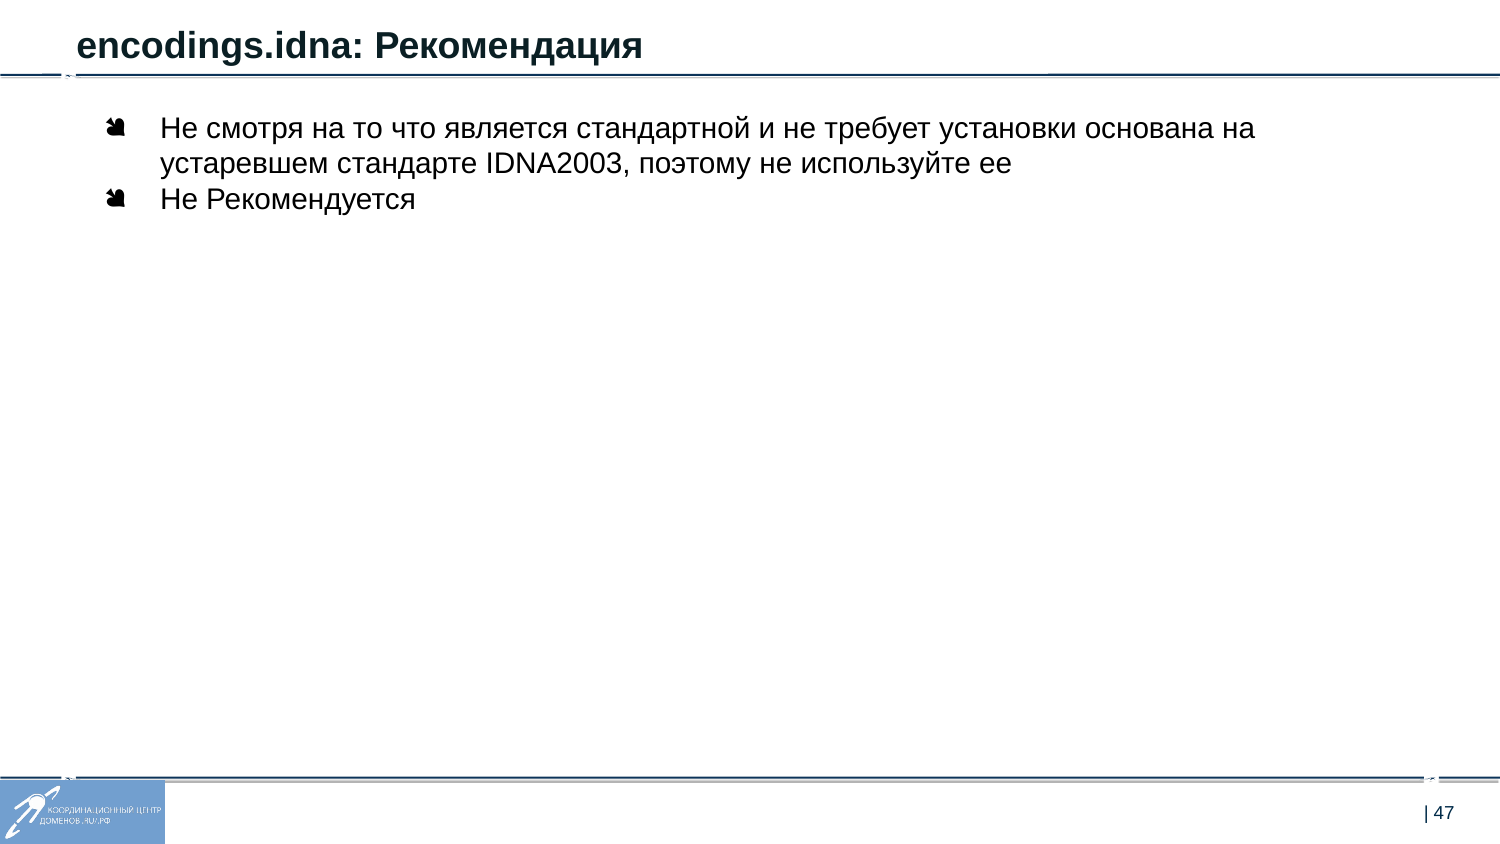

# encodings.idna: Рекомендация
Не смотря на то что является стандартной и не требует установки основана на устаревшем стандарте IDNA2003, поэтому не используйте ее
Не Рекомендуется